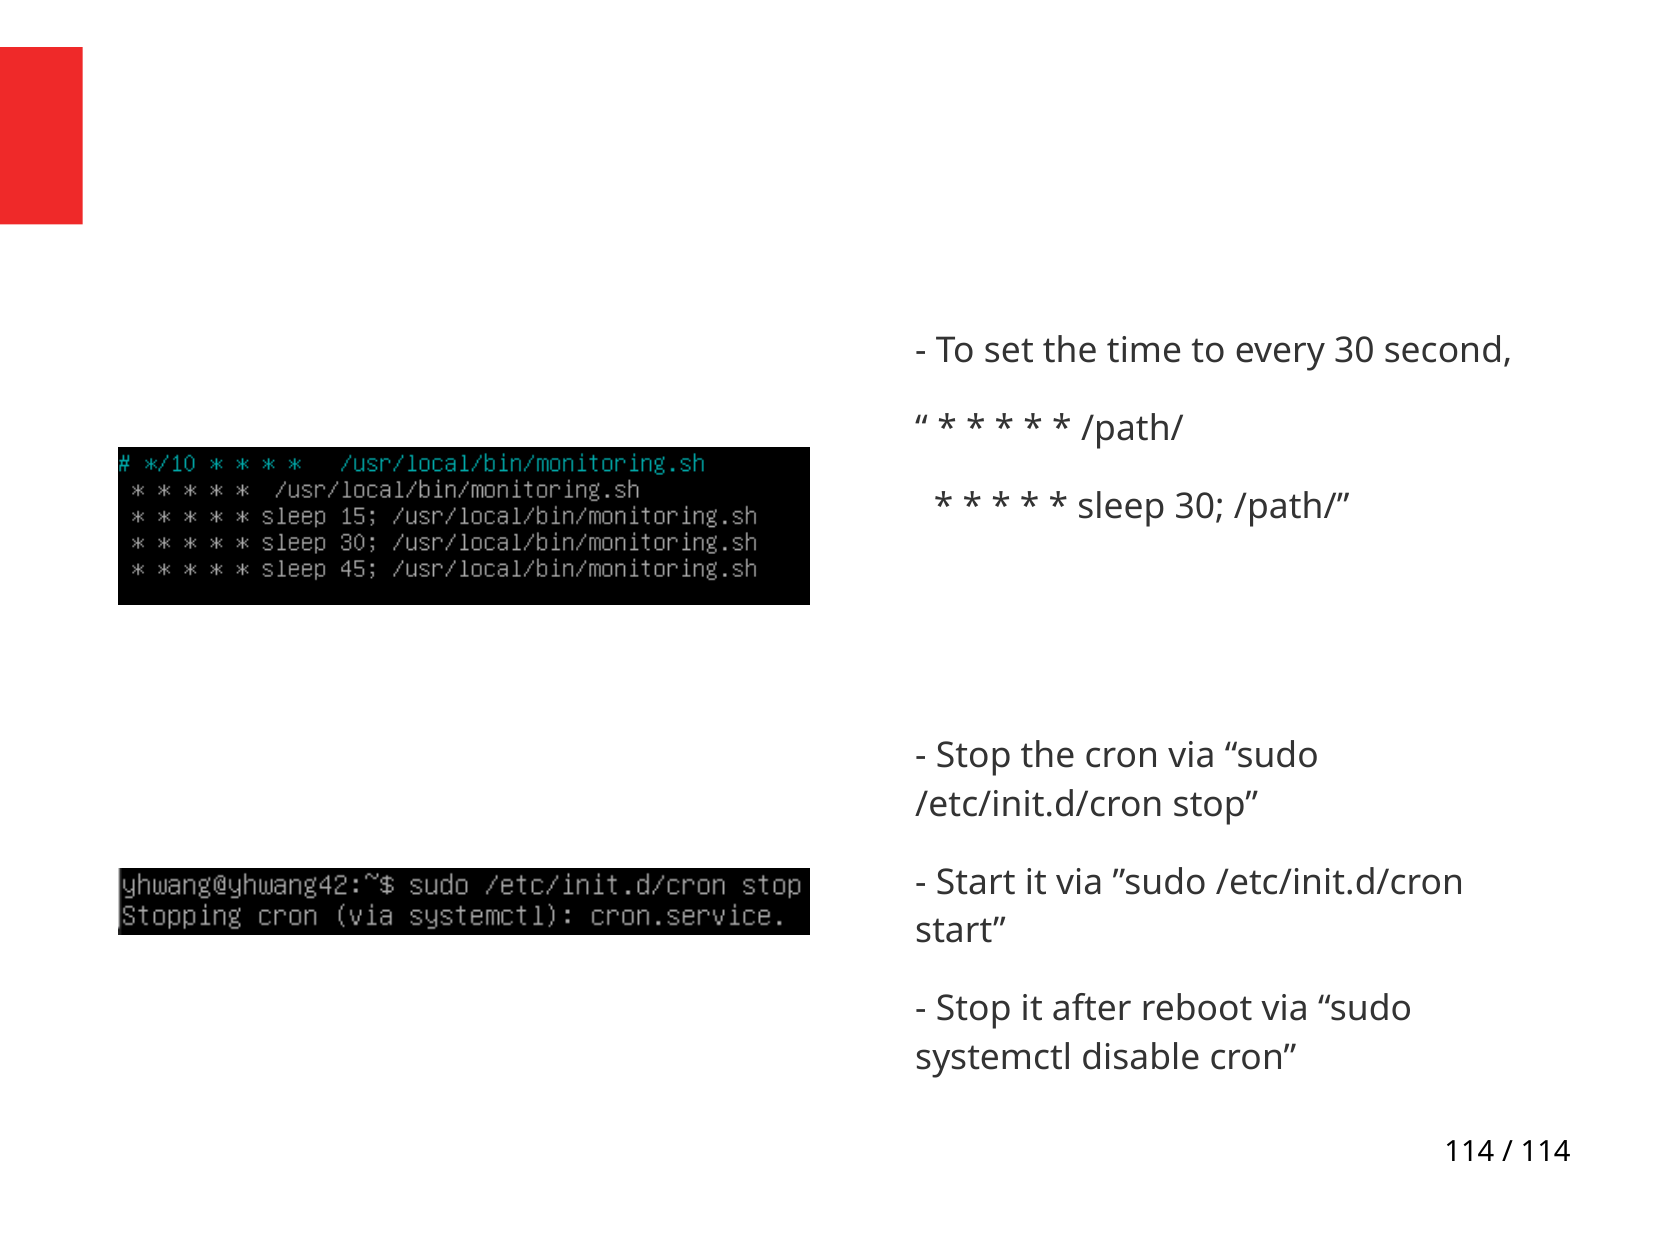

# - To set the time to every 30 second,
“ * * * * * /path/
 * * * * * sleep 30; /path/”
- Stop the cron via “sudo /etc/init.d/cron stop”
- Start it via ”sudo /etc/init.d/cron start”
- Stop it after reboot via “sudo systemctl disable cron”
114